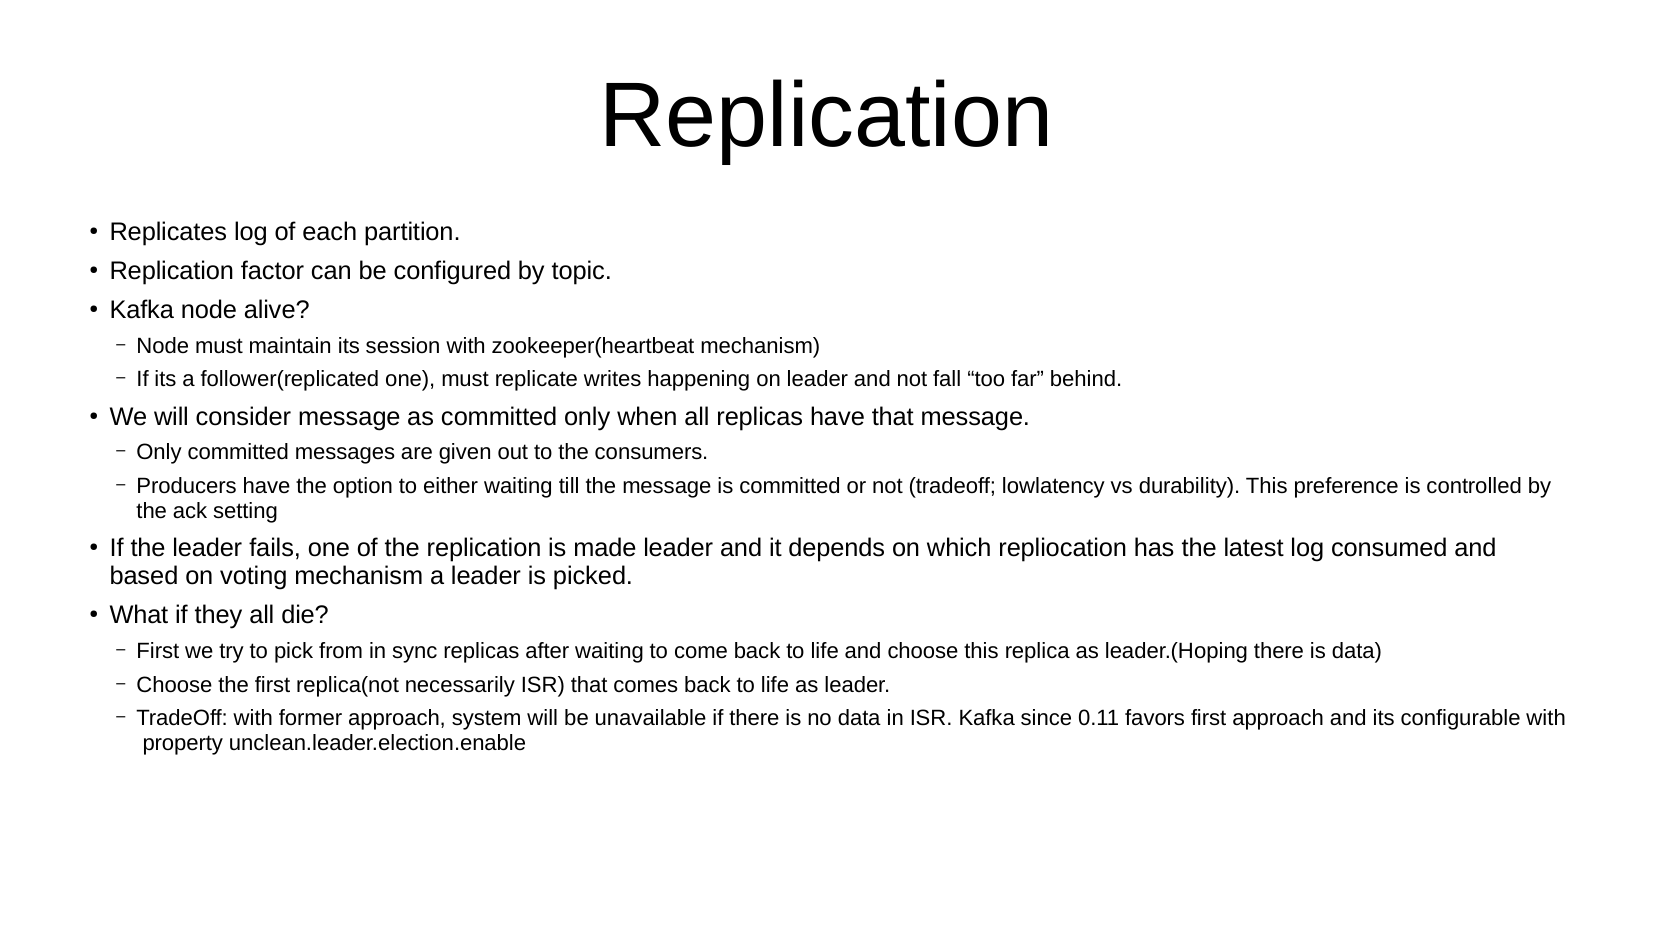

# Replication
Replicates log of each partition.
Replication factor can be configured by topic.
Kafka node alive?
Node must maintain its session with zookeeper(heartbeat mechanism)
If its a follower(replicated one), must replicate writes happening on leader and not fall “too far” behind.
We will consider message as committed only when all replicas have that message.
Only committed messages are given out to the consumers.
Producers have the option to either waiting till the message is committed or not (tradeoff; lowlatency vs durability). This preference is controlled by the ack setting
If the leader fails, one of the replication is made leader and it depends on which repliocation has the latest log consumed and based on voting mechanism a leader is picked.
What if they all die?
First we try to pick from in sync replicas after waiting to come back to life and choose this replica as leader.(Hoping there is data)
Choose the first replica(not necessarily ISR) that comes back to life as leader.
TradeOff: with former approach, system will be unavailable if there is no data in ISR. Kafka since 0.11 favors first approach and its configurable with property unclean.leader.election.enable